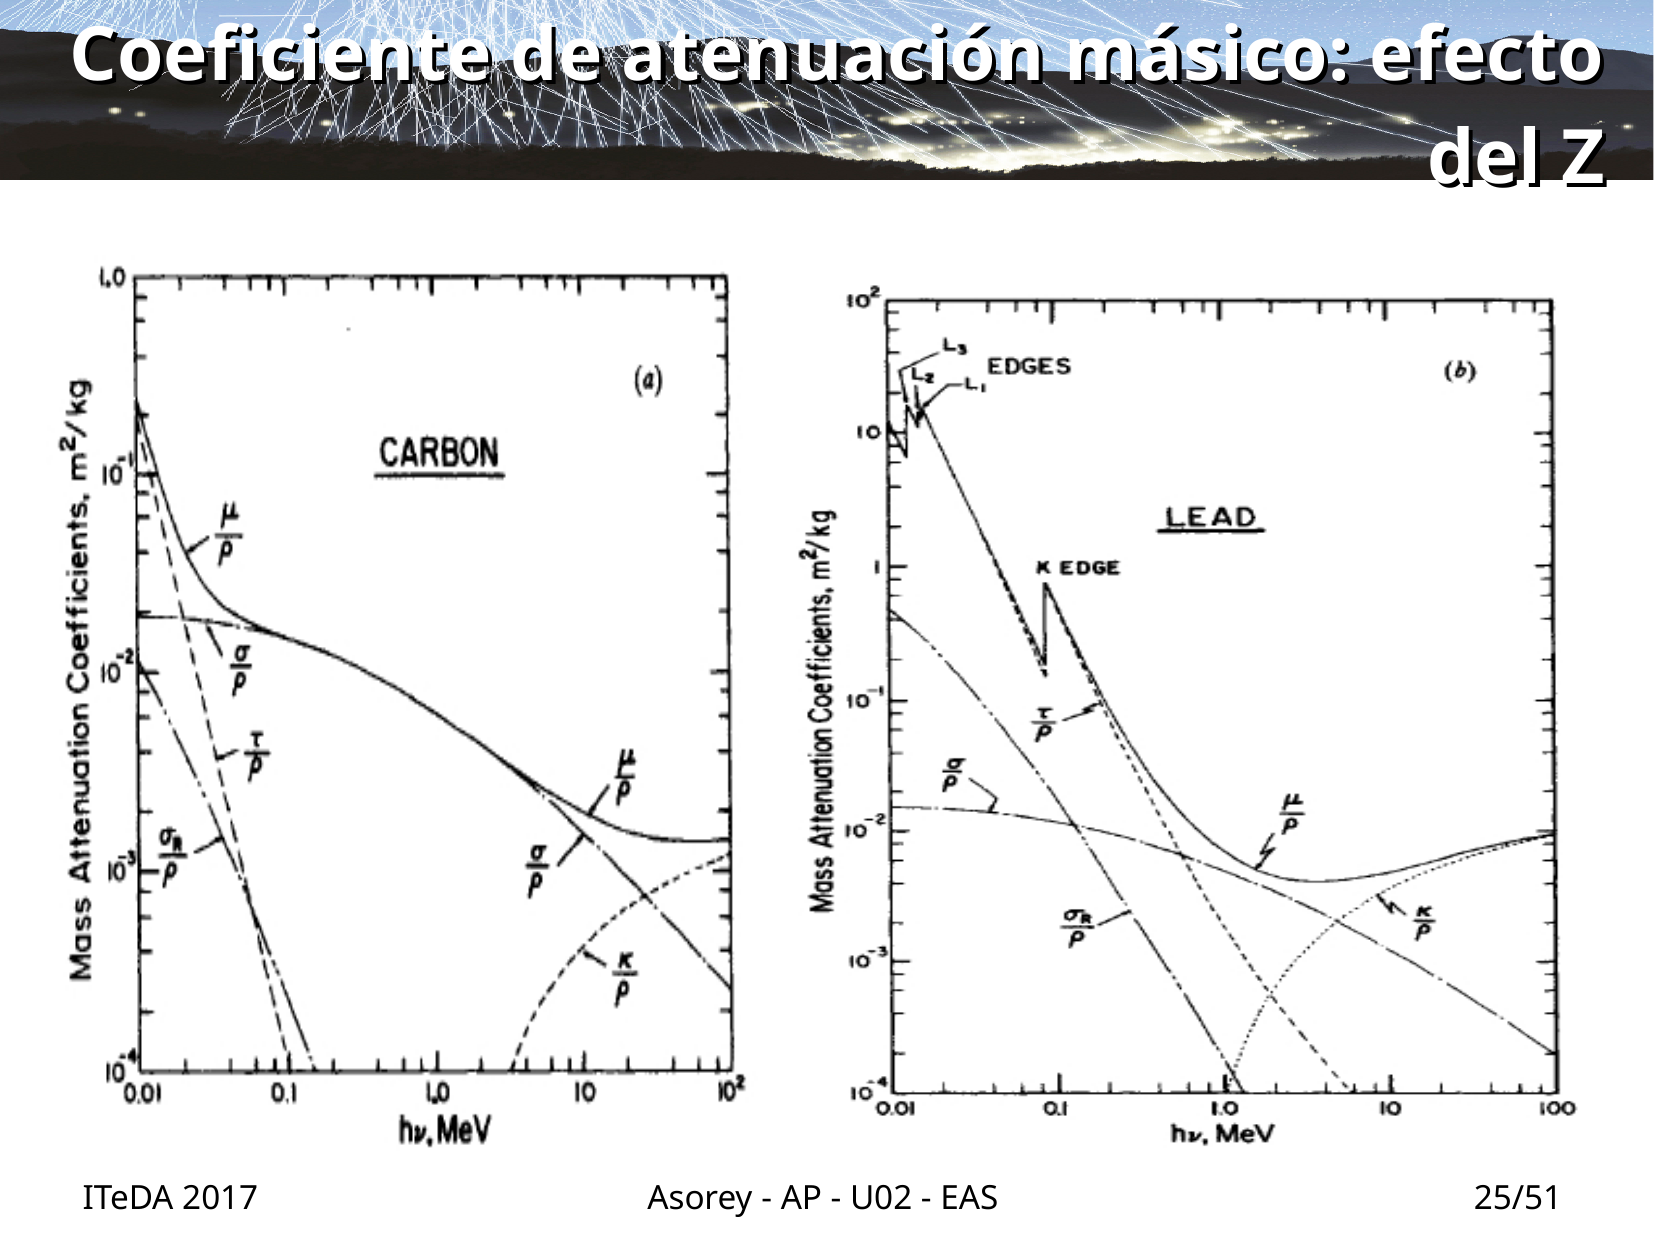

# Coeficiente de atenuación másico: efecto del Z
ITeDA 2017
Asorey - AP - U02 - EAS
25